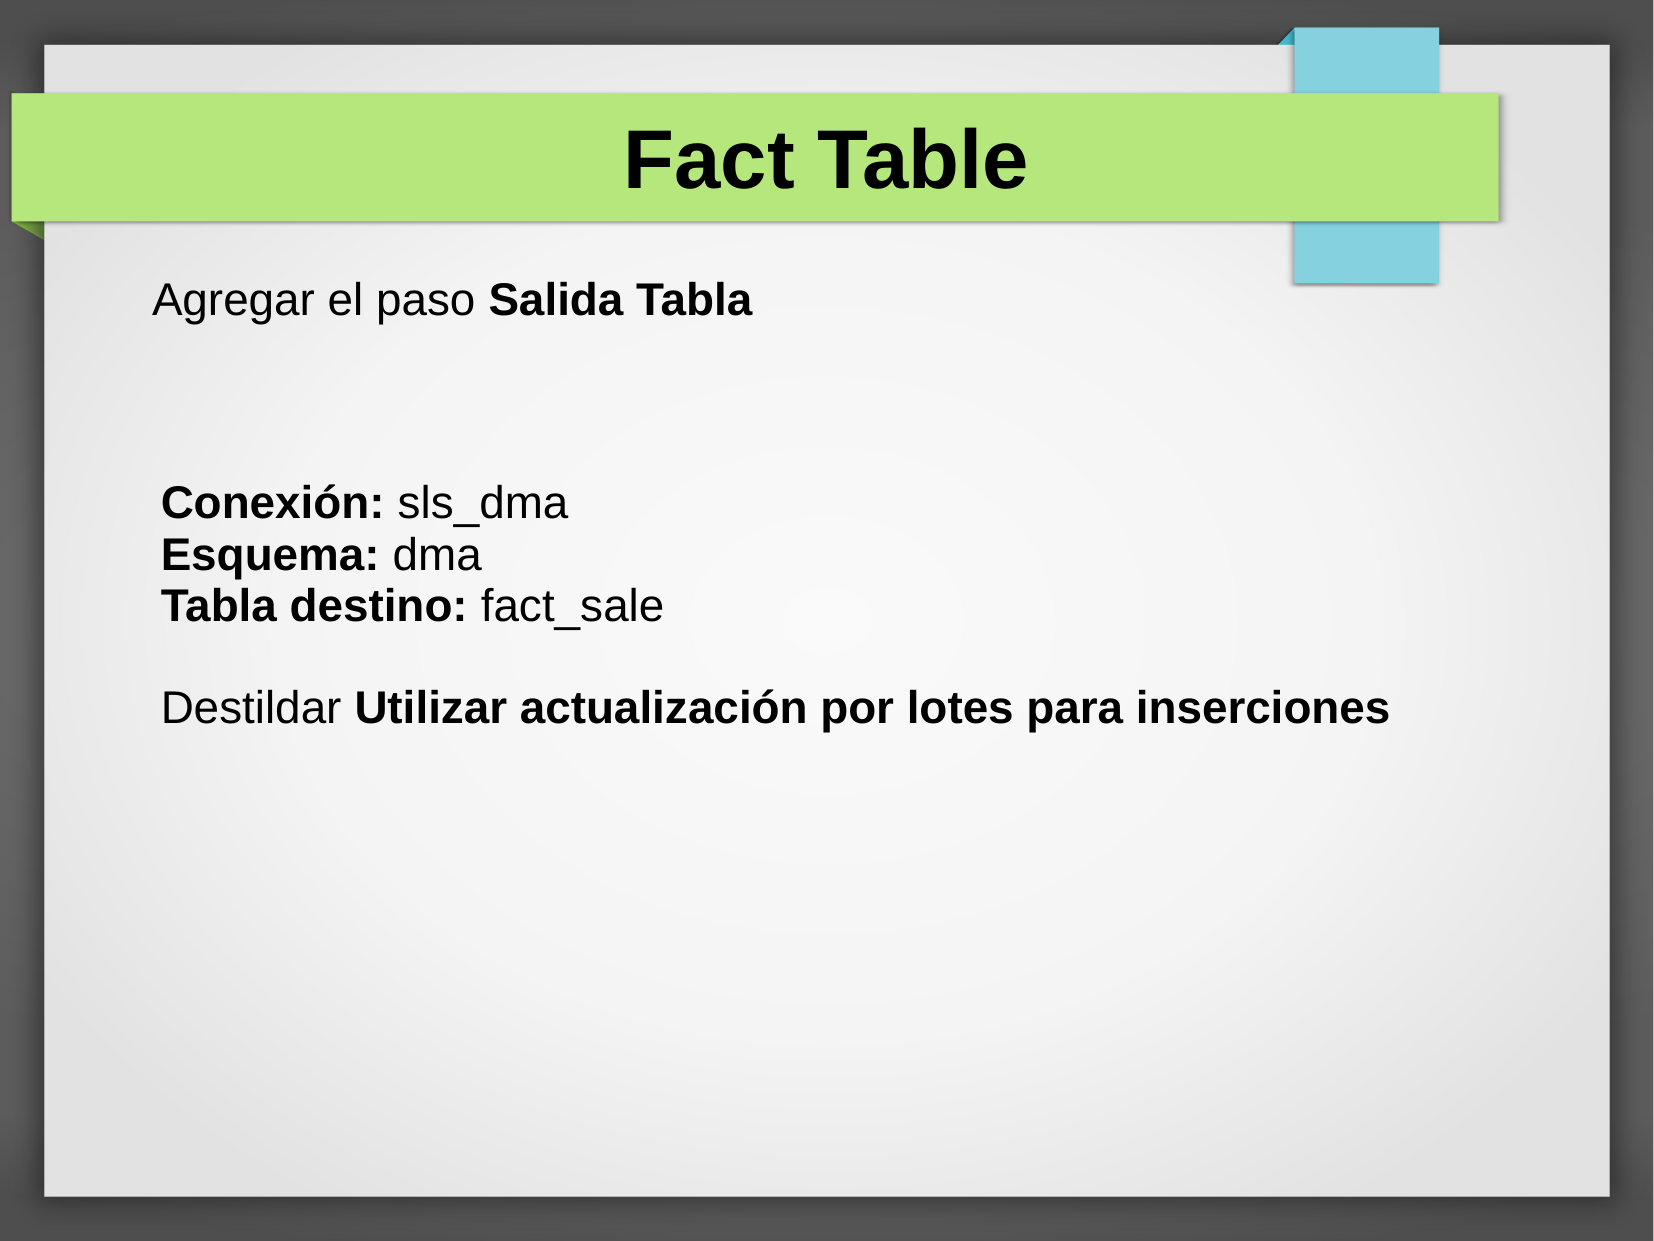

# Fact Table
Agregar el paso Salida Tabla
Conexión: sls_dma
Esquema: dma
Tabla destino: fact_sale
Destildar Utilizar actualización por lotes para inserciones